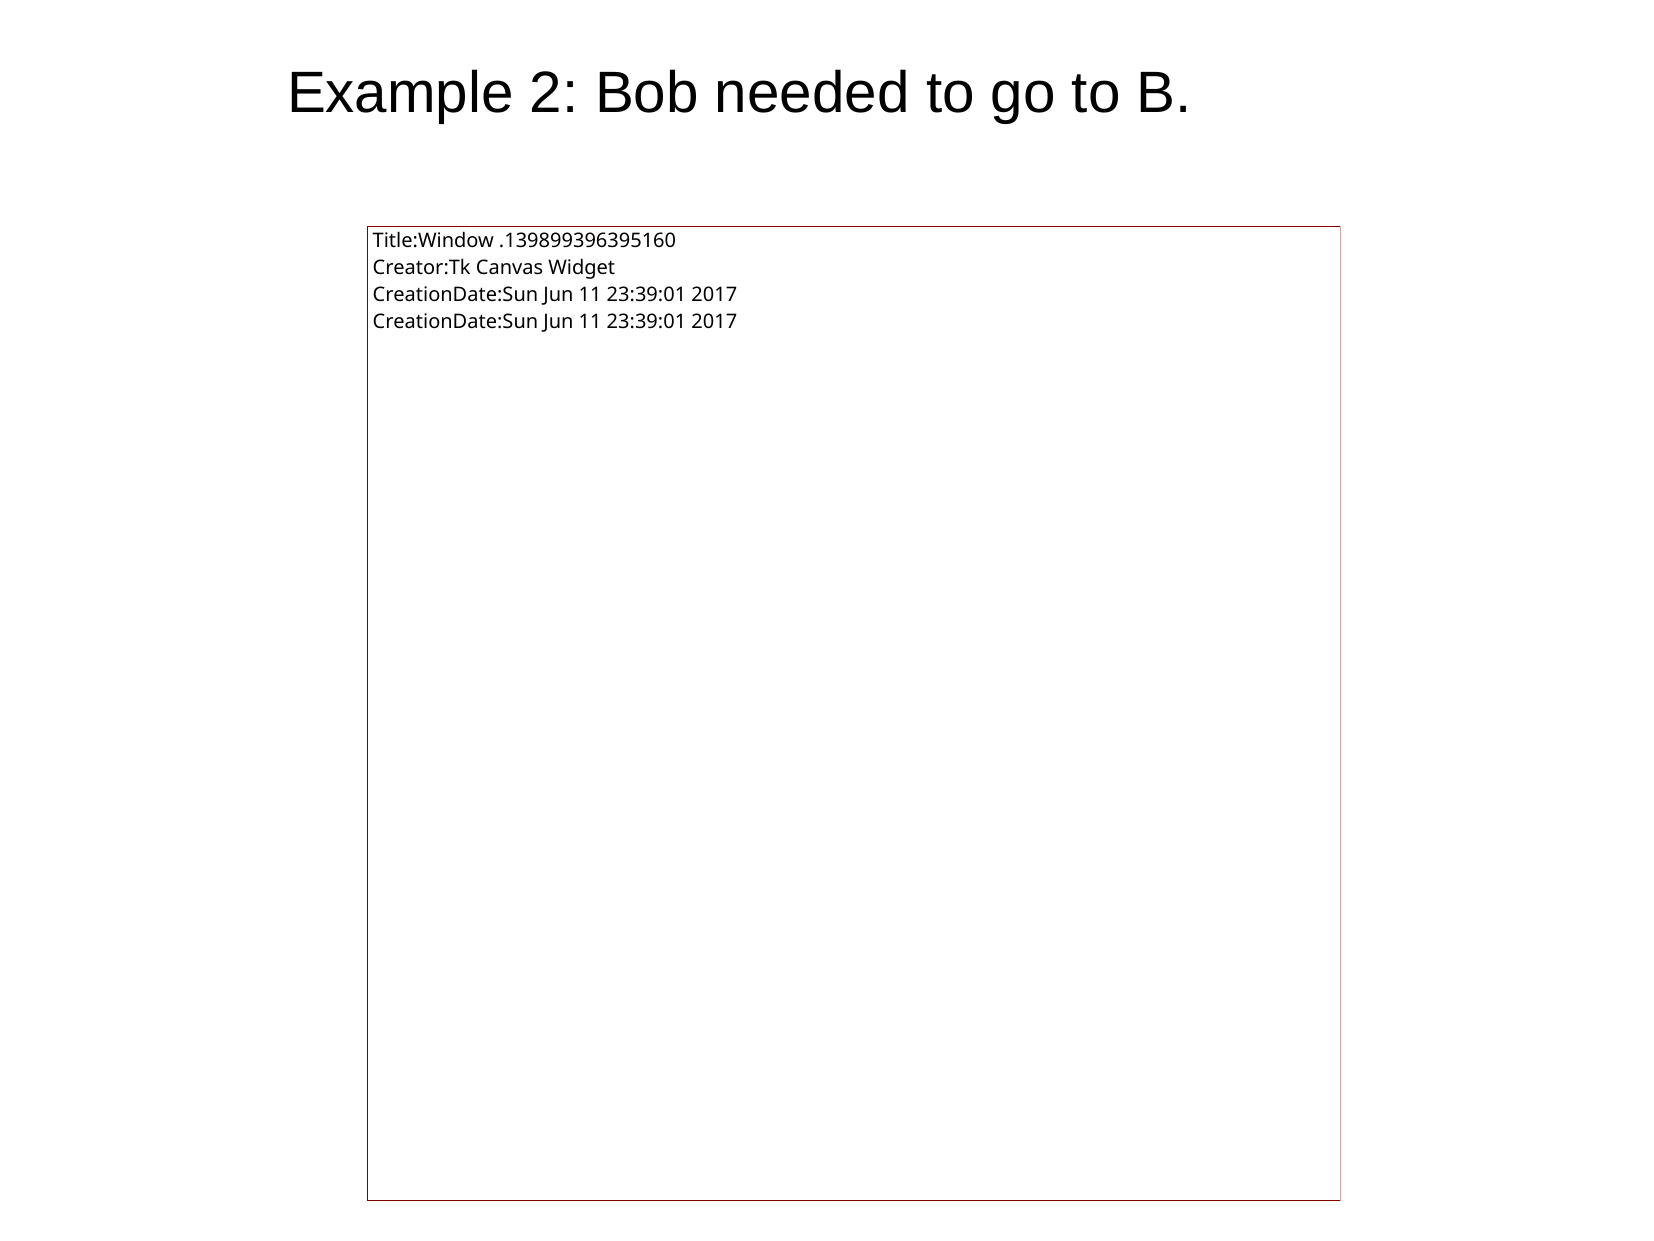

Example 2: Bob needed to go to B.